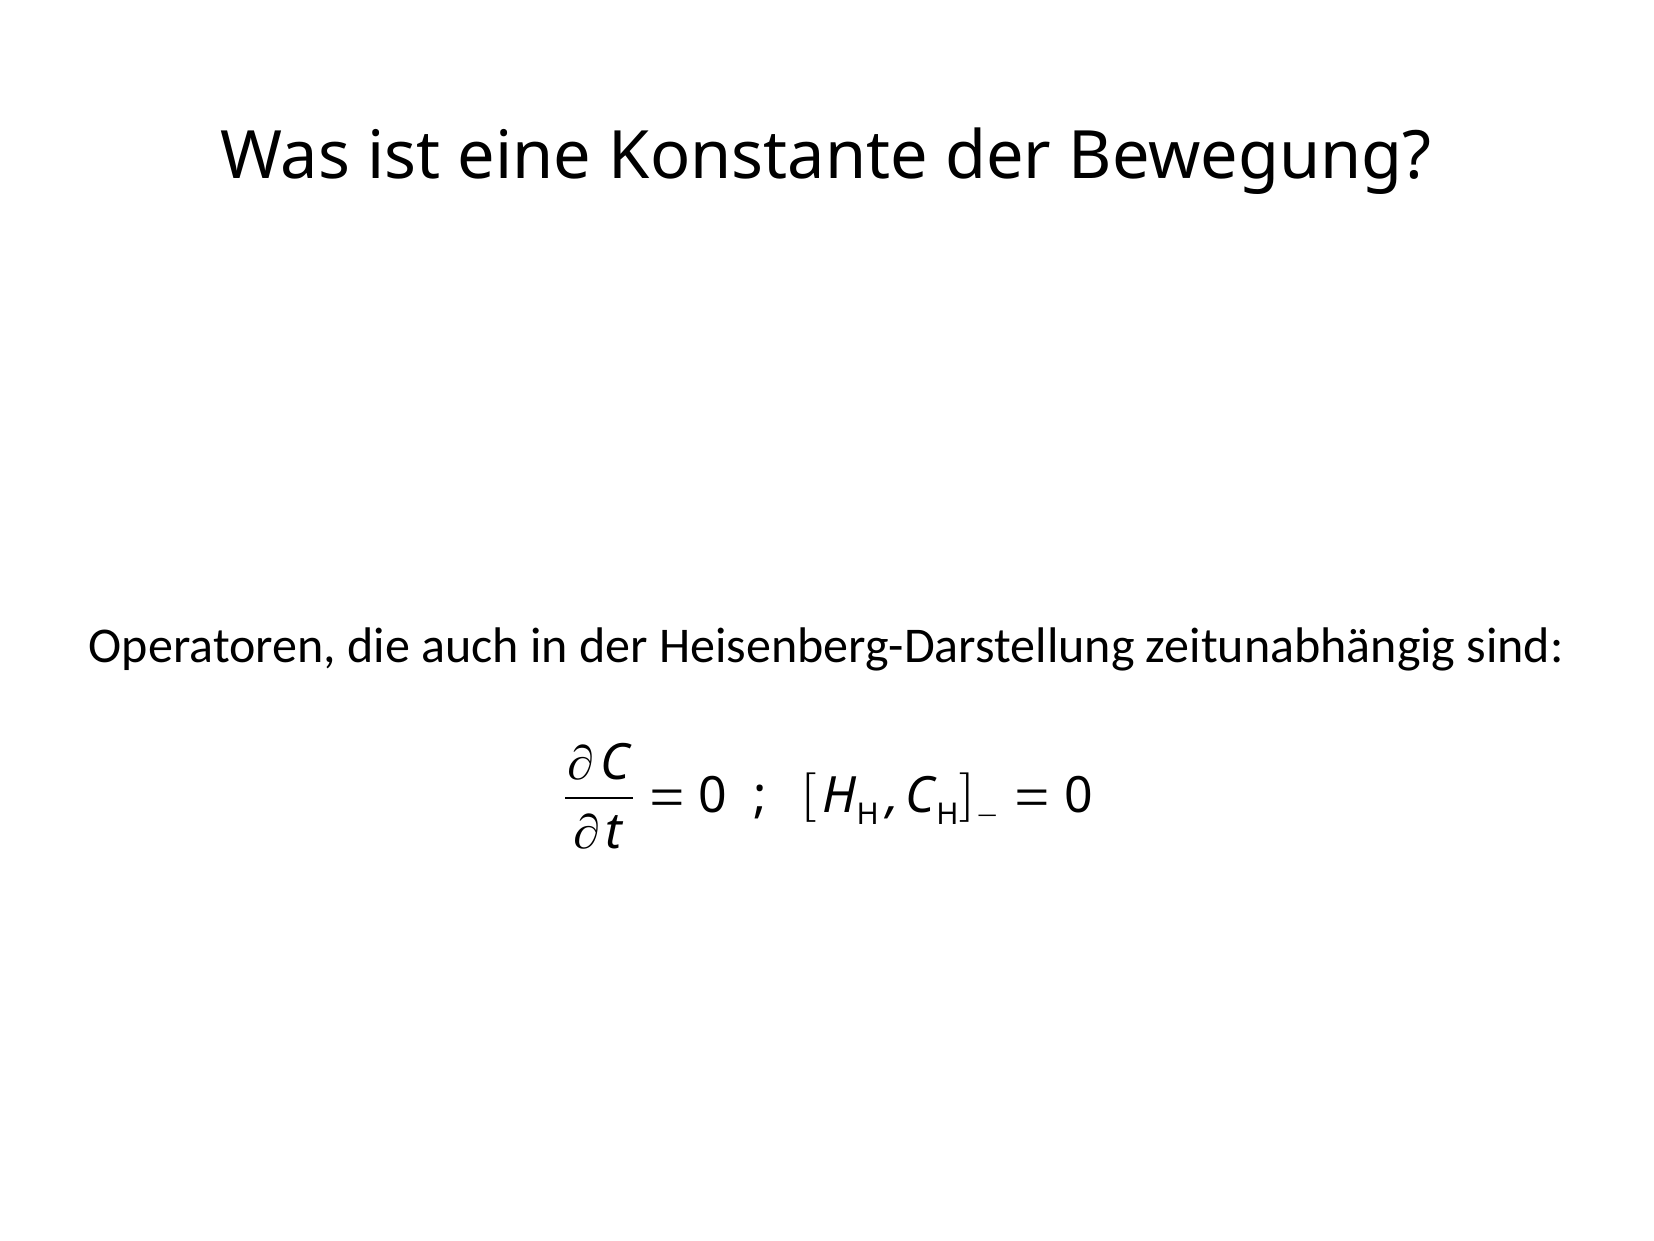

# Was ist eine Konstante der Bewegung?
Operatoren, die auch in der Heisenberg-Darstellung zeitunabhängig sind: